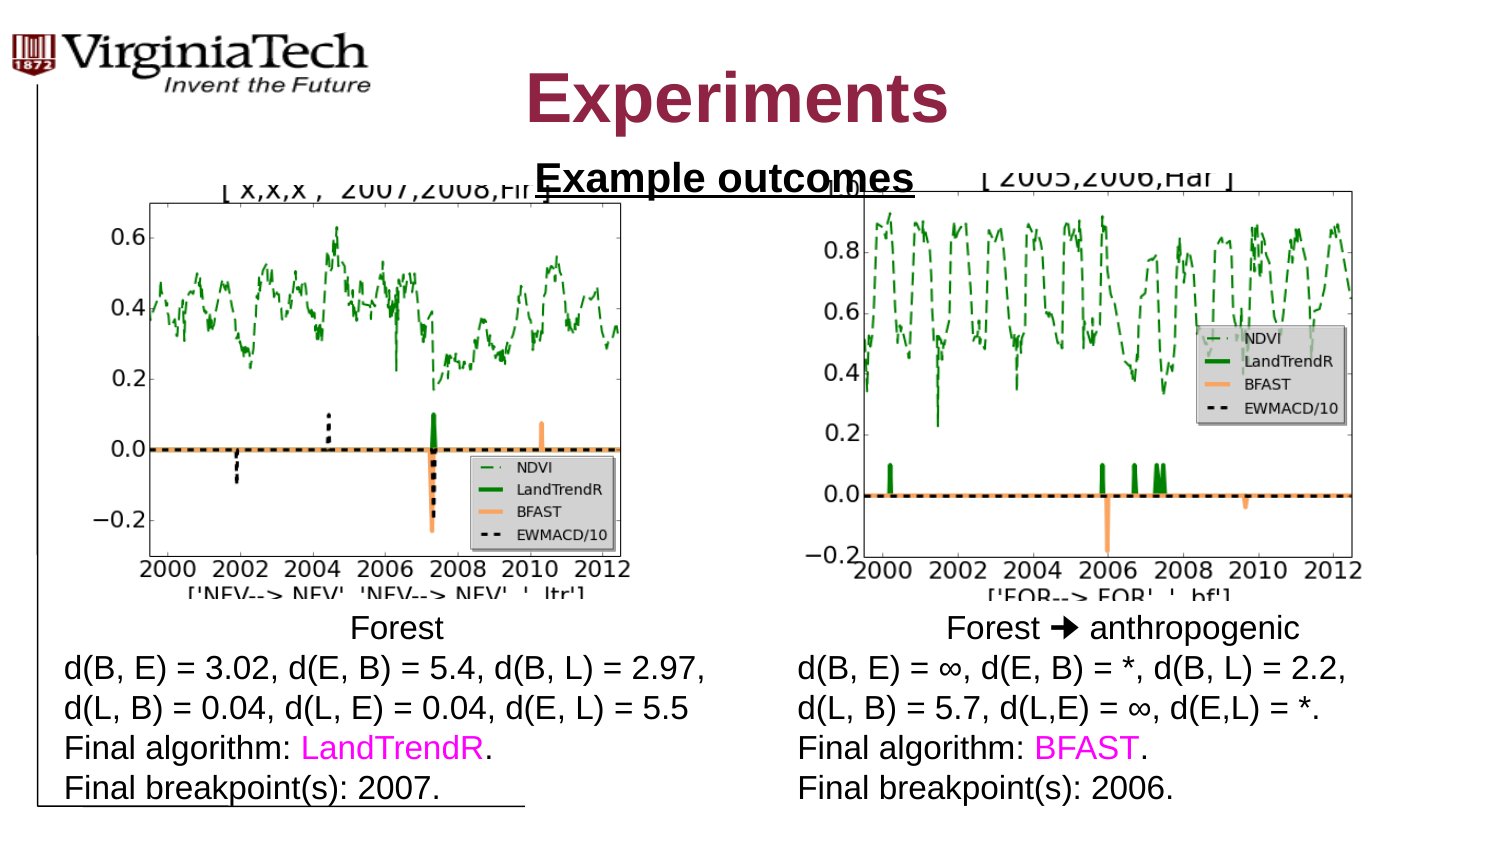

# Experiments
Example outcomes
Forest
d(B, E) = 3.02, d(E, B) = 5.4, d(B, L) = 2.97,
d(L, B) = 0.04, d(L, E) = 0.04, d(E, L) = 5.5
Final algorithm: LandTrendR.
Final breakpoint(s): 2007.
Forest 🠊 anthropogenic
d(B, E) = ∞, d(E, B) = *, d(B, L) = 2.2,
d(L, B) = 5.7, d(L,E) = ∞, d(E,L) = *.
Final algorithm: BFAST.
Final breakpoint(s): 2006.